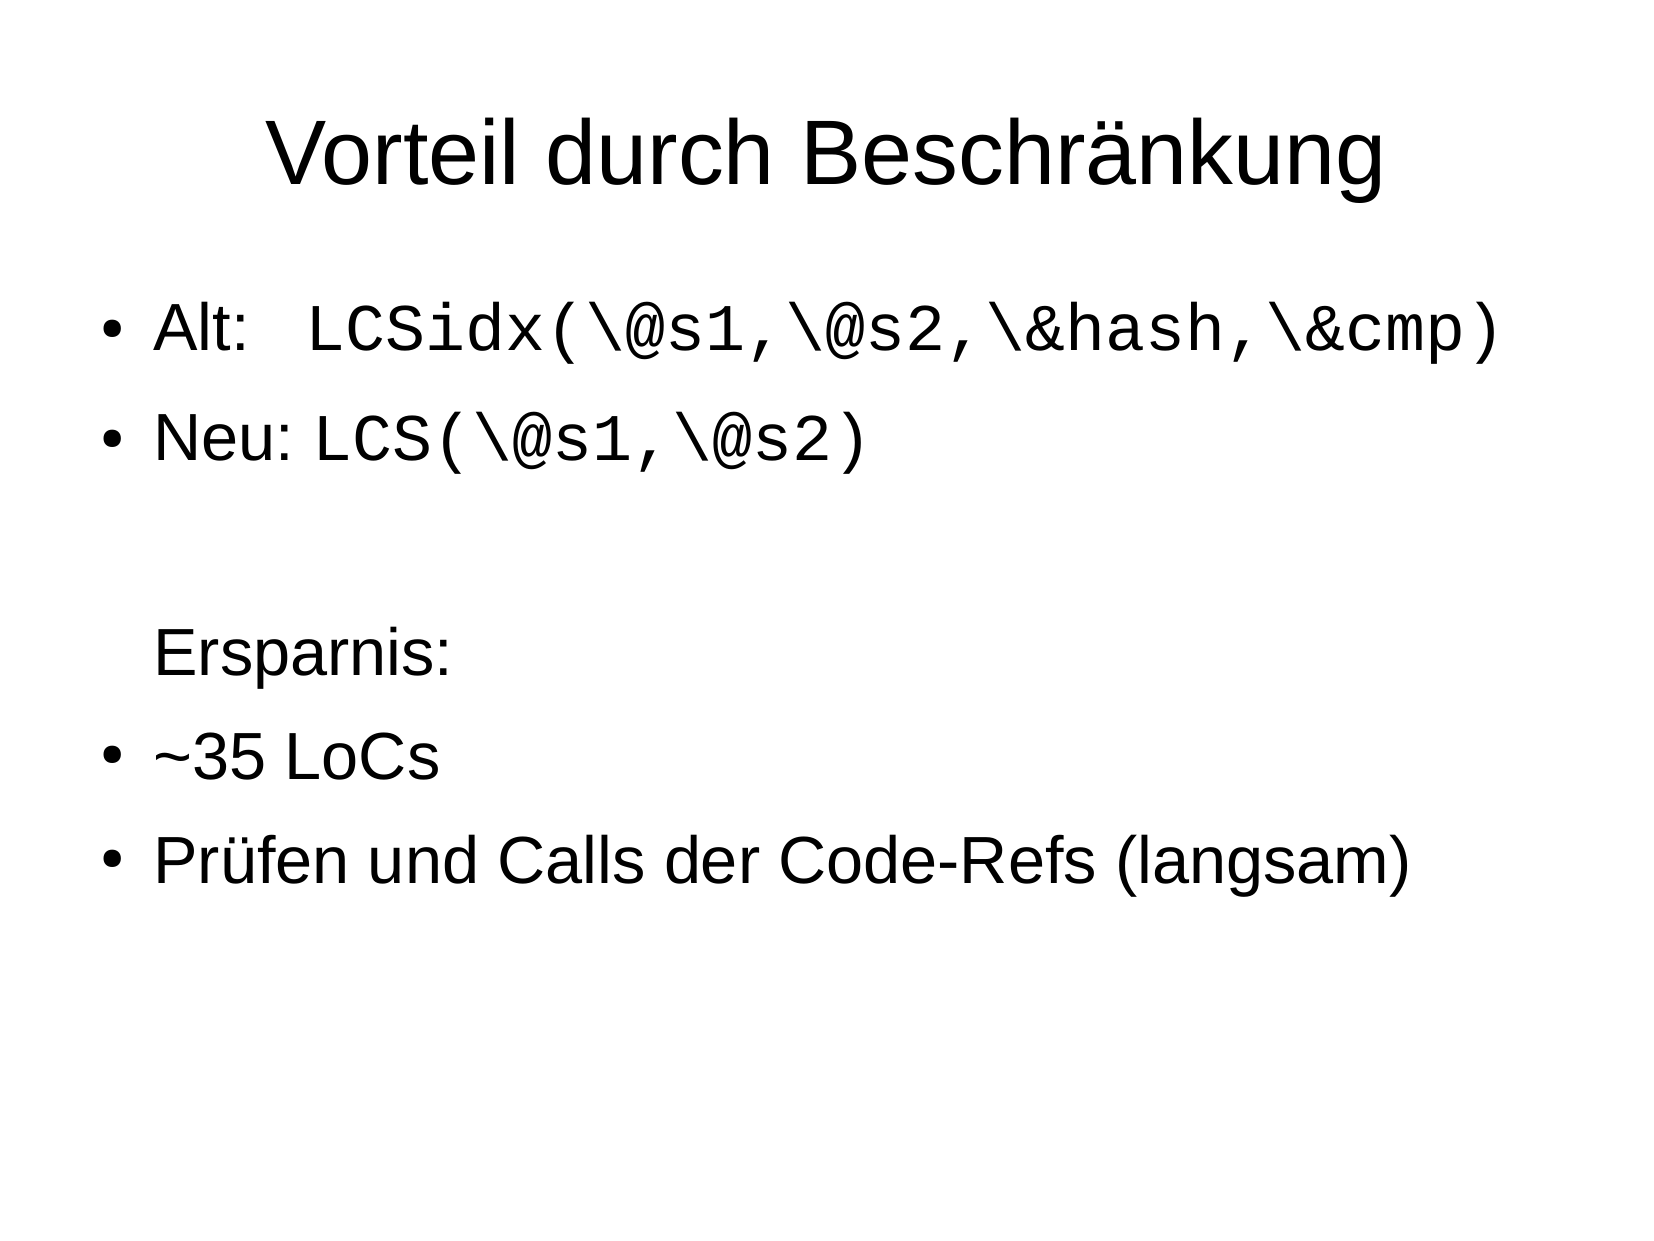

# Vorteil durch Beschränkung
Alt: LCSidx(\@s1,\@s2,\&hash,\&cmp)
Neu: LCS(\@s1,\@s2)
Ersparnis:
~35 LoCs
Prüfen und Calls der Code-Refs (langsam)